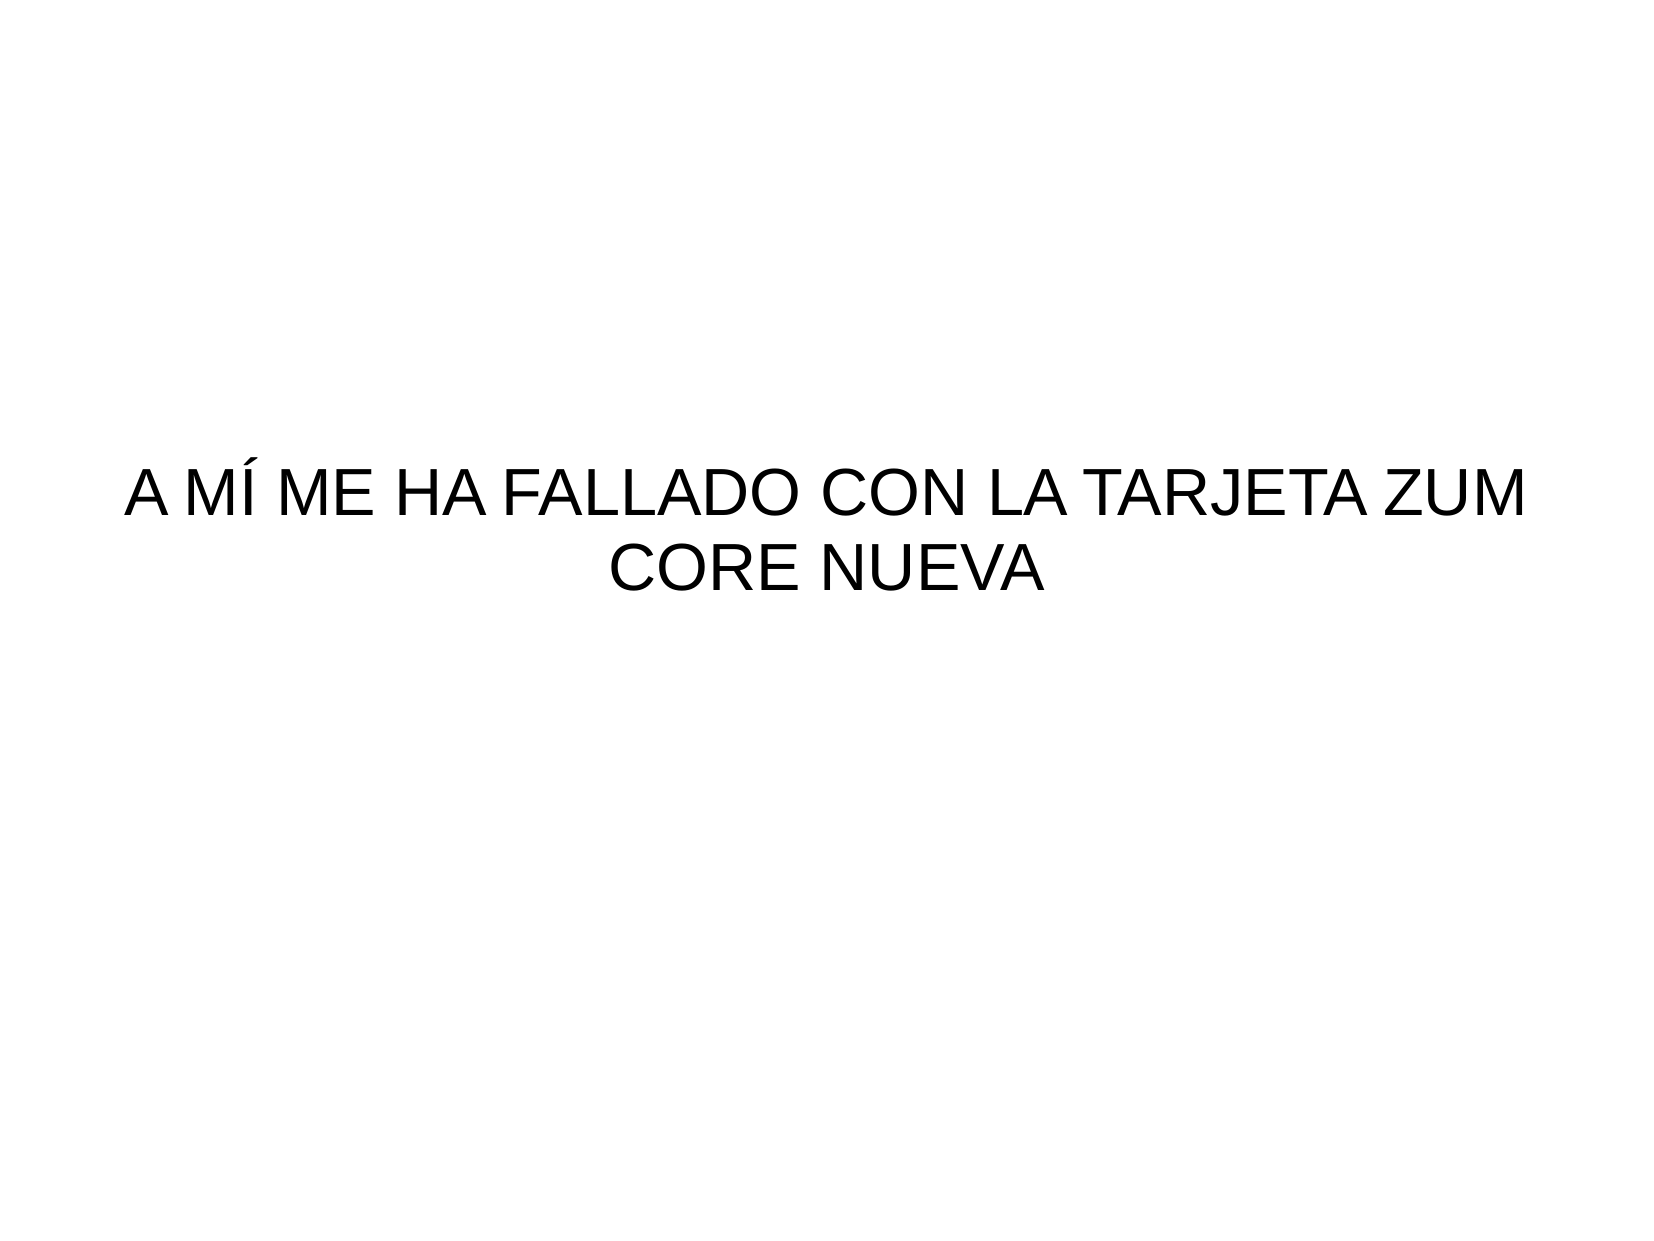

# A MÍ ME HA FALLADO CON LA TARJETA ZUM CORE NUEVA